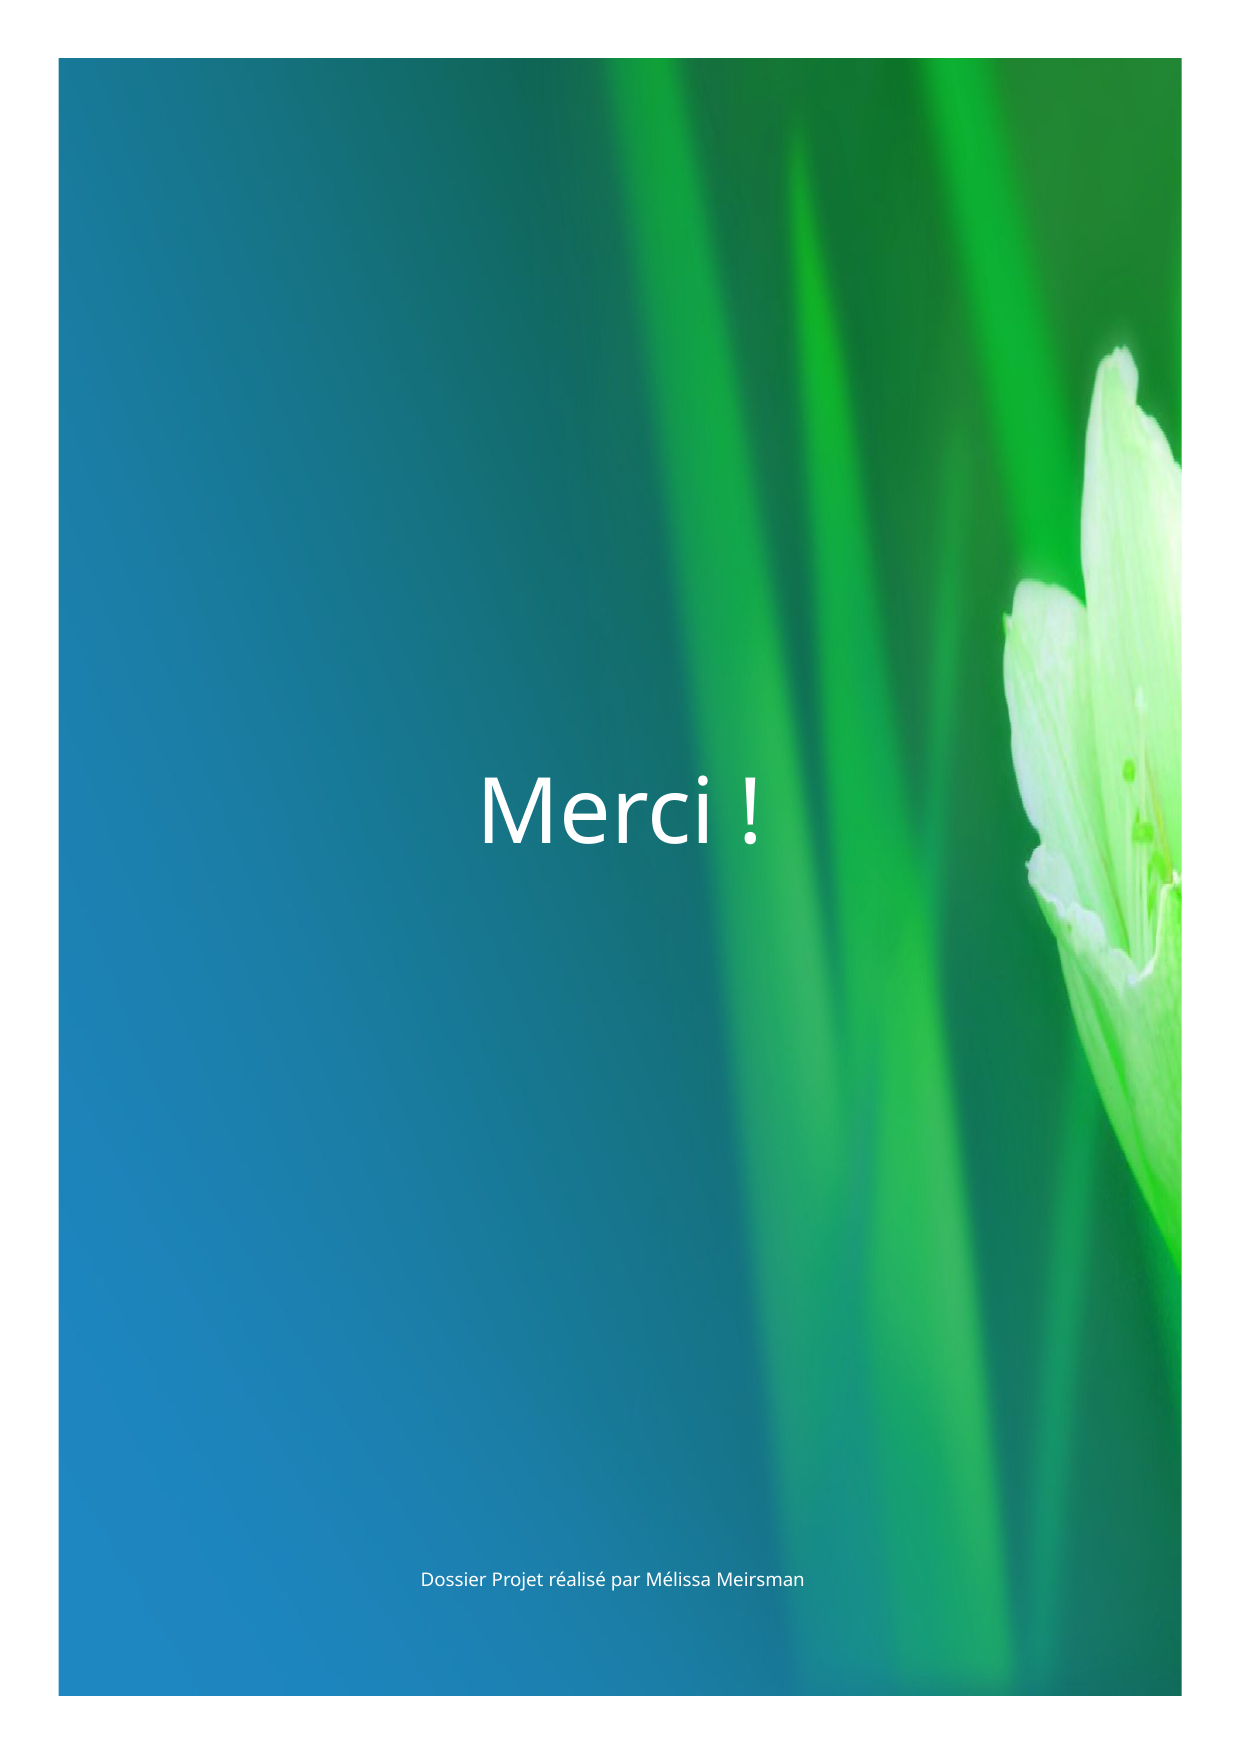

Merci !
Dossier Projet réalisé par Mélissa Meirsman